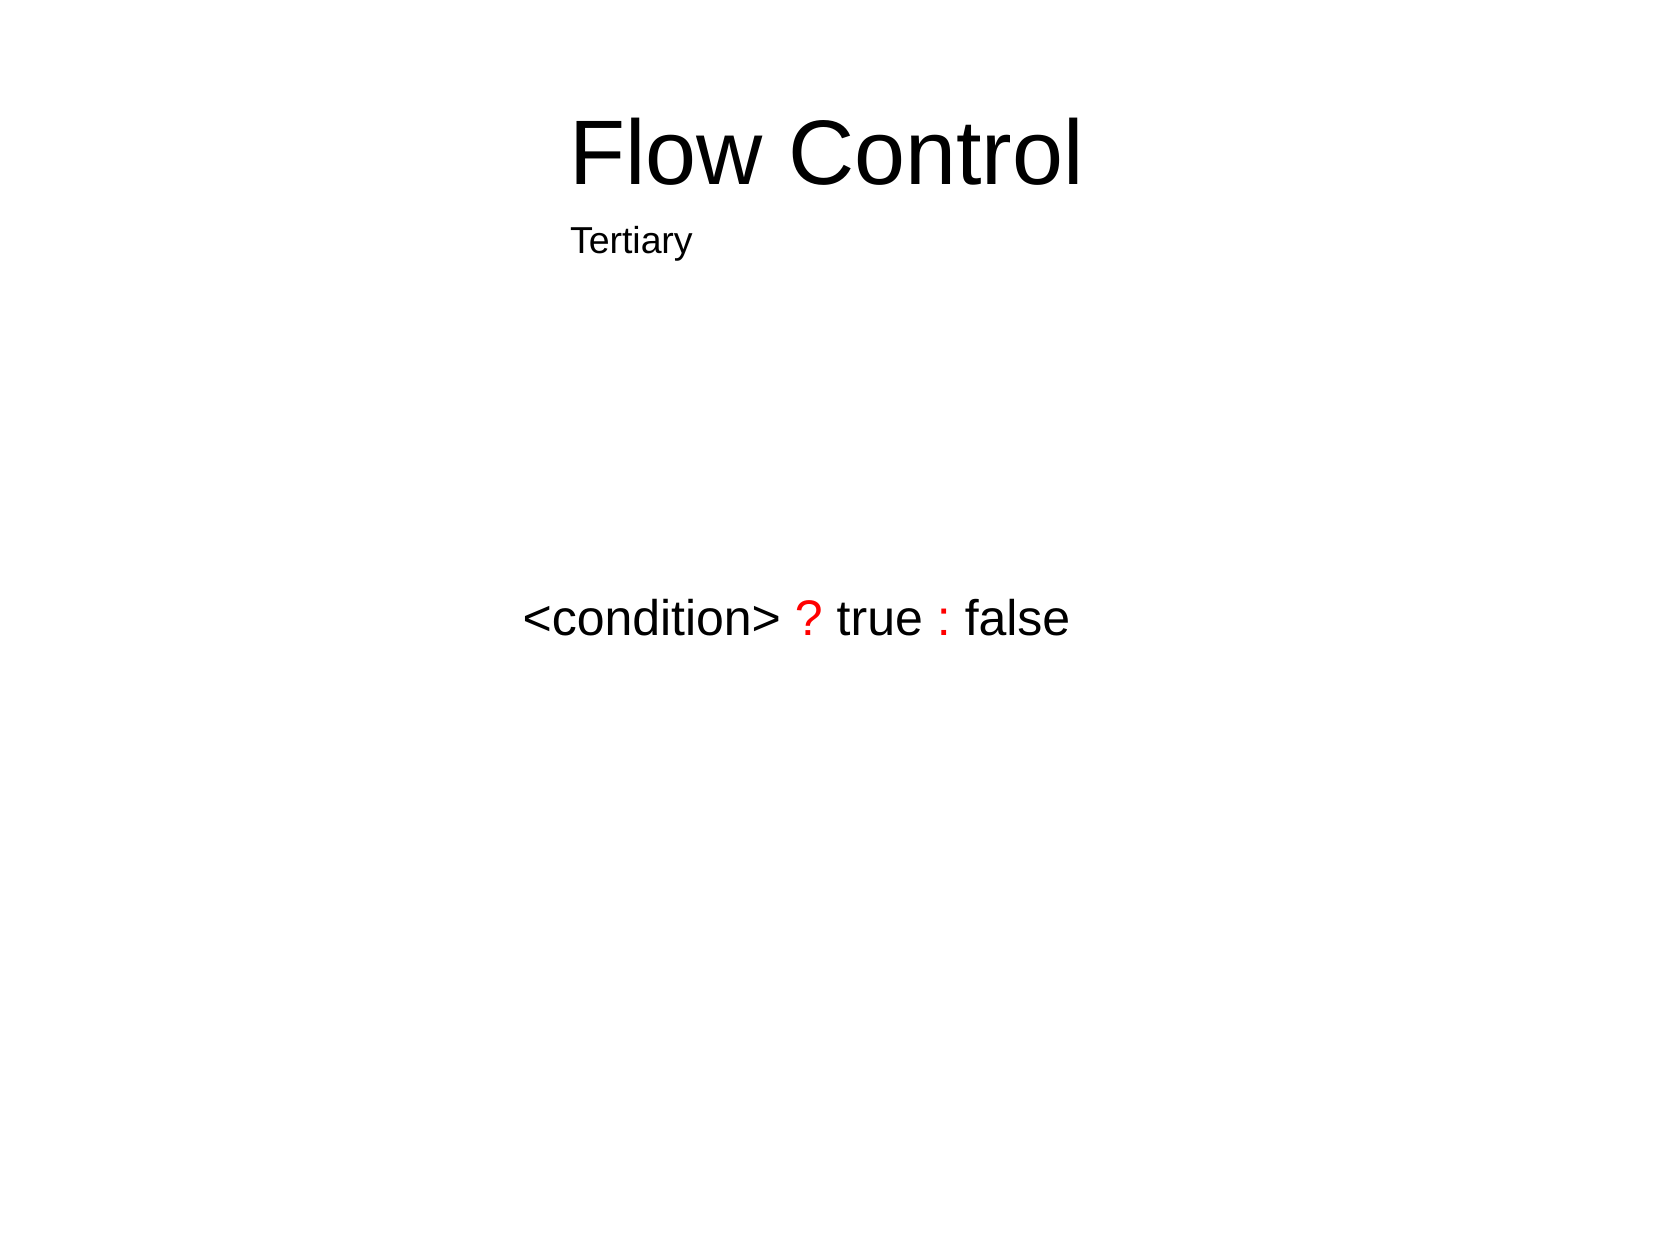

# Flow Control
Tertiary
<condition> ? true : false